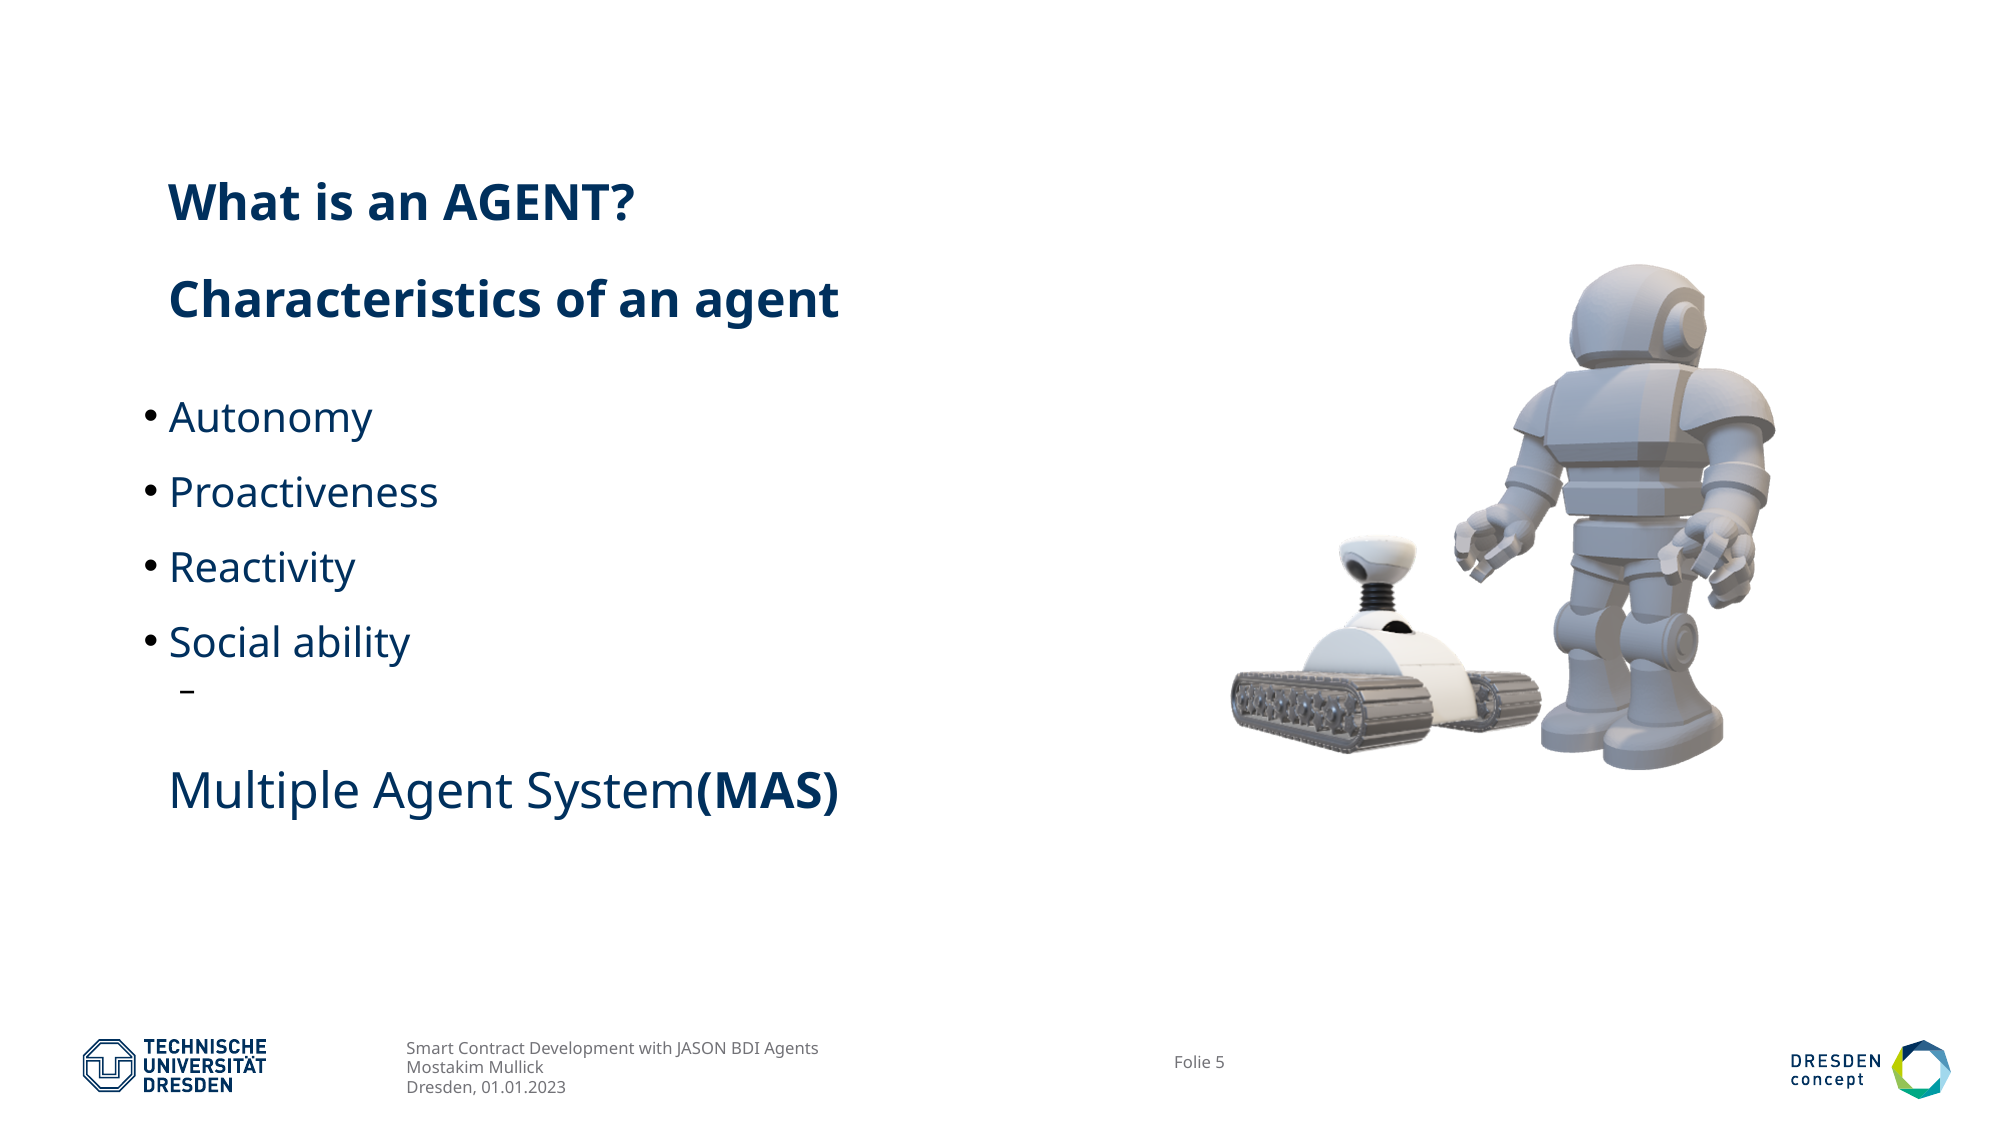

What is an AGENT?
# Characteristics of an agent
 Autonomy
 Proactiveness
 Reactivity
 Social ability
Multiple Agent System(MAS)